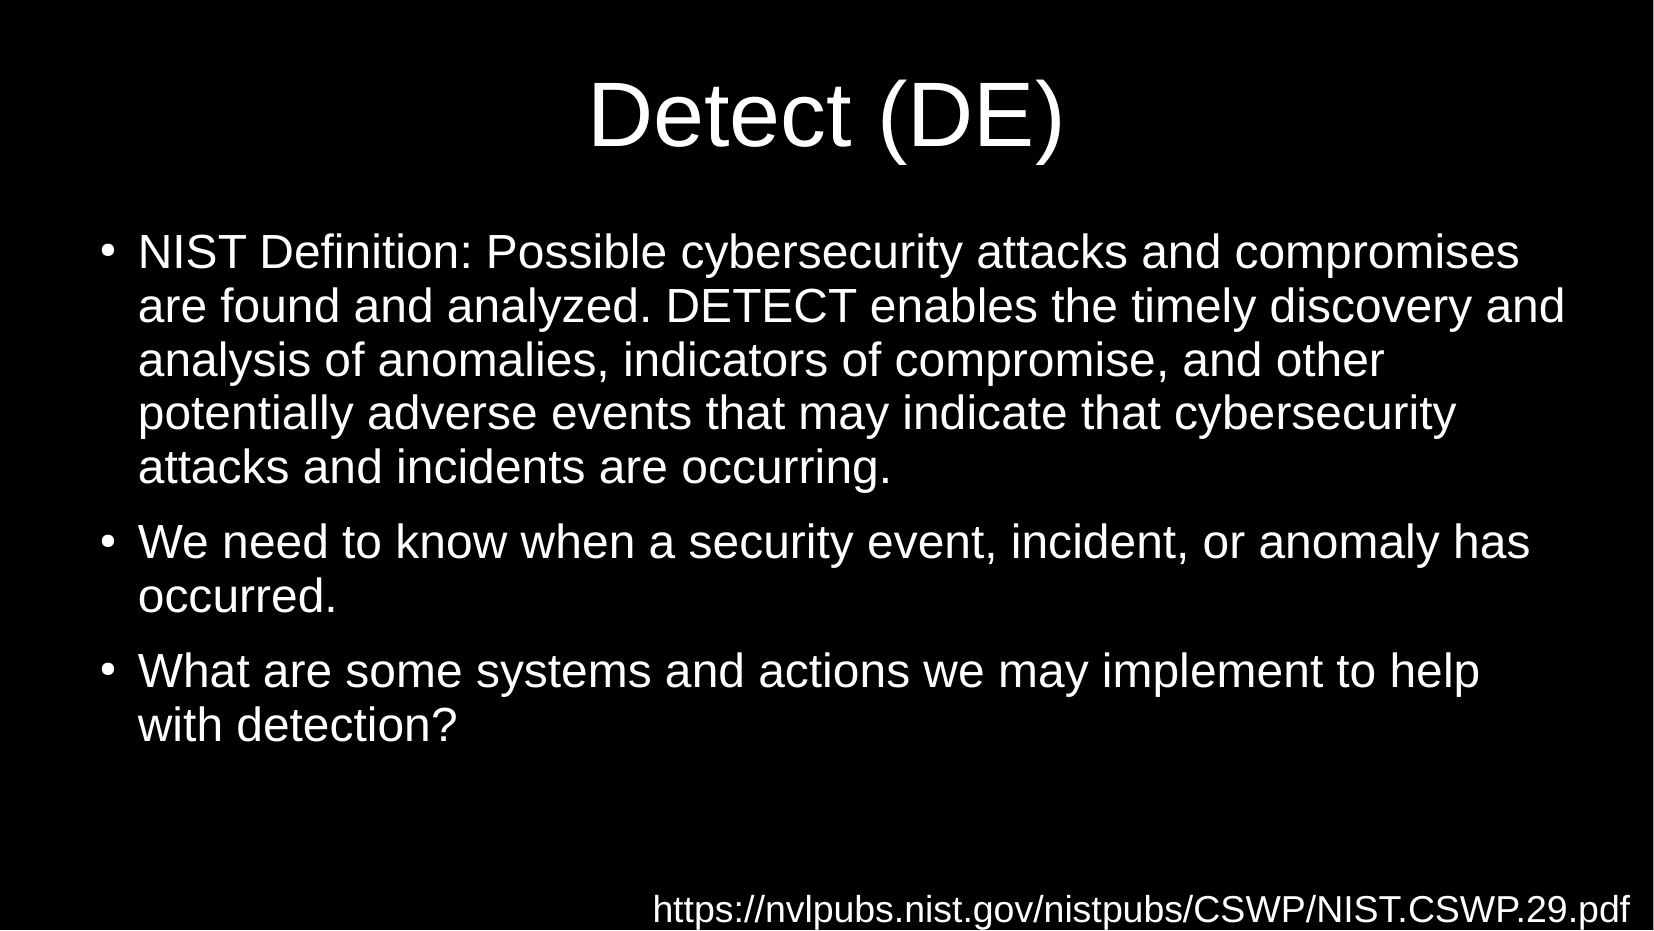

# Detect (DE)
NIST Definition: Possible cybersecurity attacks and compromises are found and analyzed. DETECT enables the timely discovery and analysis of anomalies, indicators of compromise, and other potentially adverse events that may indicate that cybersecurity attacks and incidents are occurring.
We need to know when a security event, incident, or anomaly has occurred.
What are some systems and actions we may implement to help with detection?
https://nvlpubs.nist.gov/nistpubs/CSWP/NIST.CSWP.29.pdf